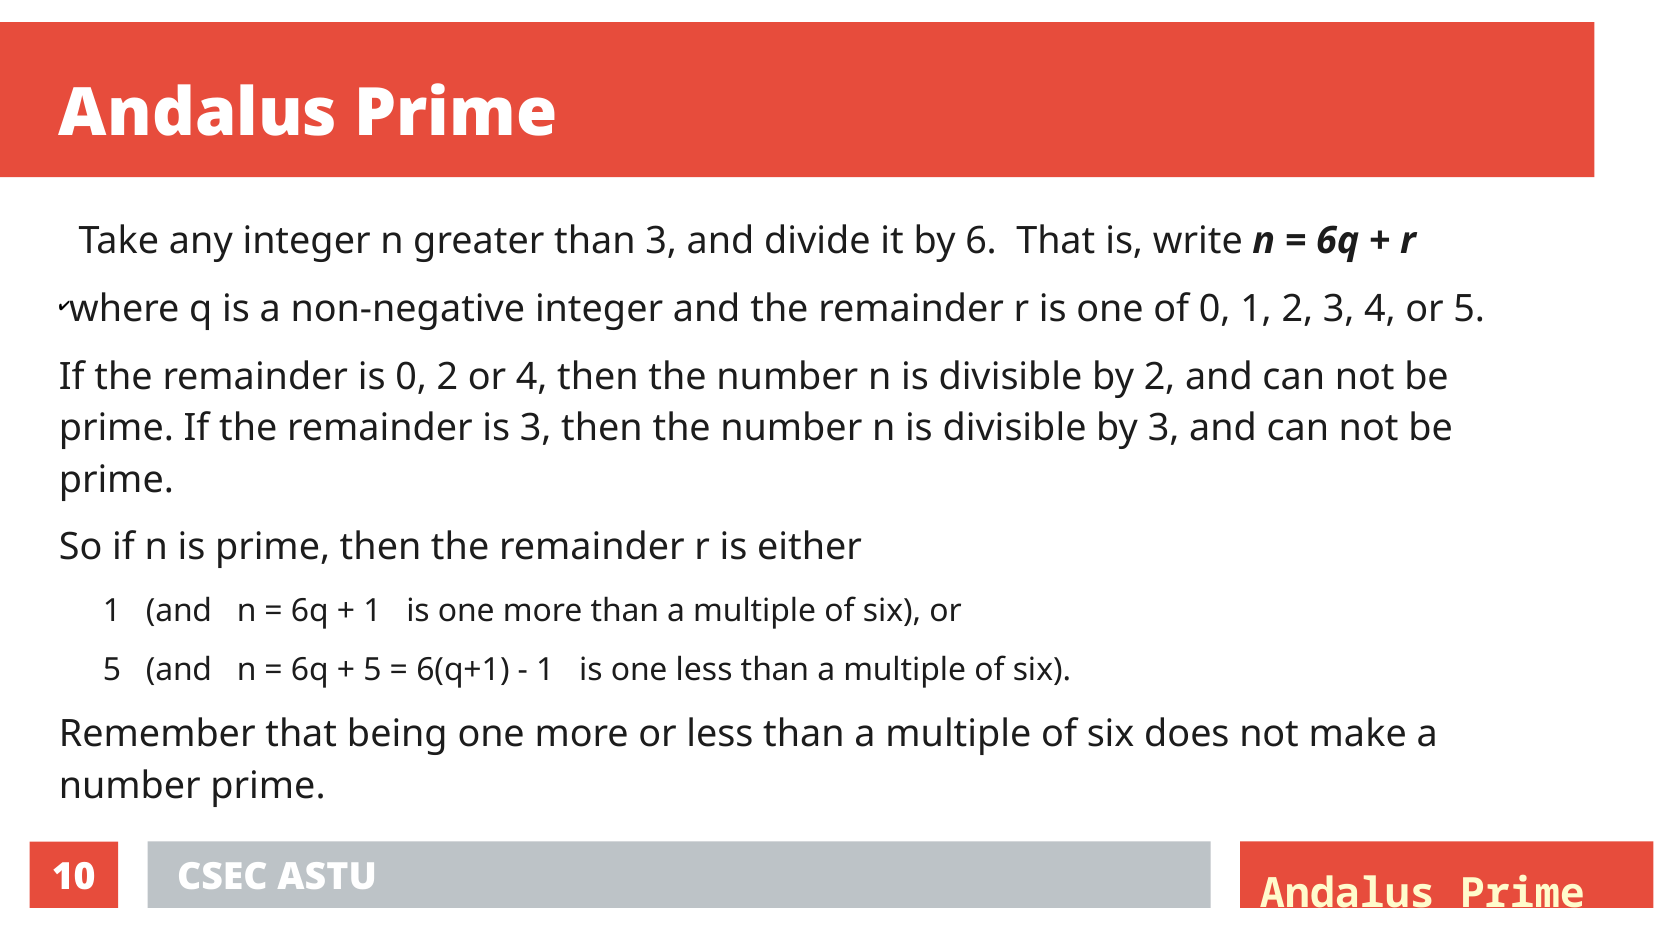

# Andalus Prime
 Take any integer n greater than 3, and divide it by 6. That is, write n = 6q + r
where q is a non-negative integer and the remainder r is one of 0, 1, 2, 3, 4, or 5.
If the remainder is 0, 2 or 4, then the number n is divisible by 2, and can not be prime. If the remainder is 3, then the number n is divisible by 3, and can not be prime.
So if n is prime, then the remainder r is either
1 (and n = 6q + 1 is one more than a multiple of six), or
5 (and n = 6q + 5 = 6(q+1) - 1 is one less than a multiple of six).
Remember that being one more or less than a multiple of six does not make a number prime.
10
CSEC ASTU
Andalus Prime